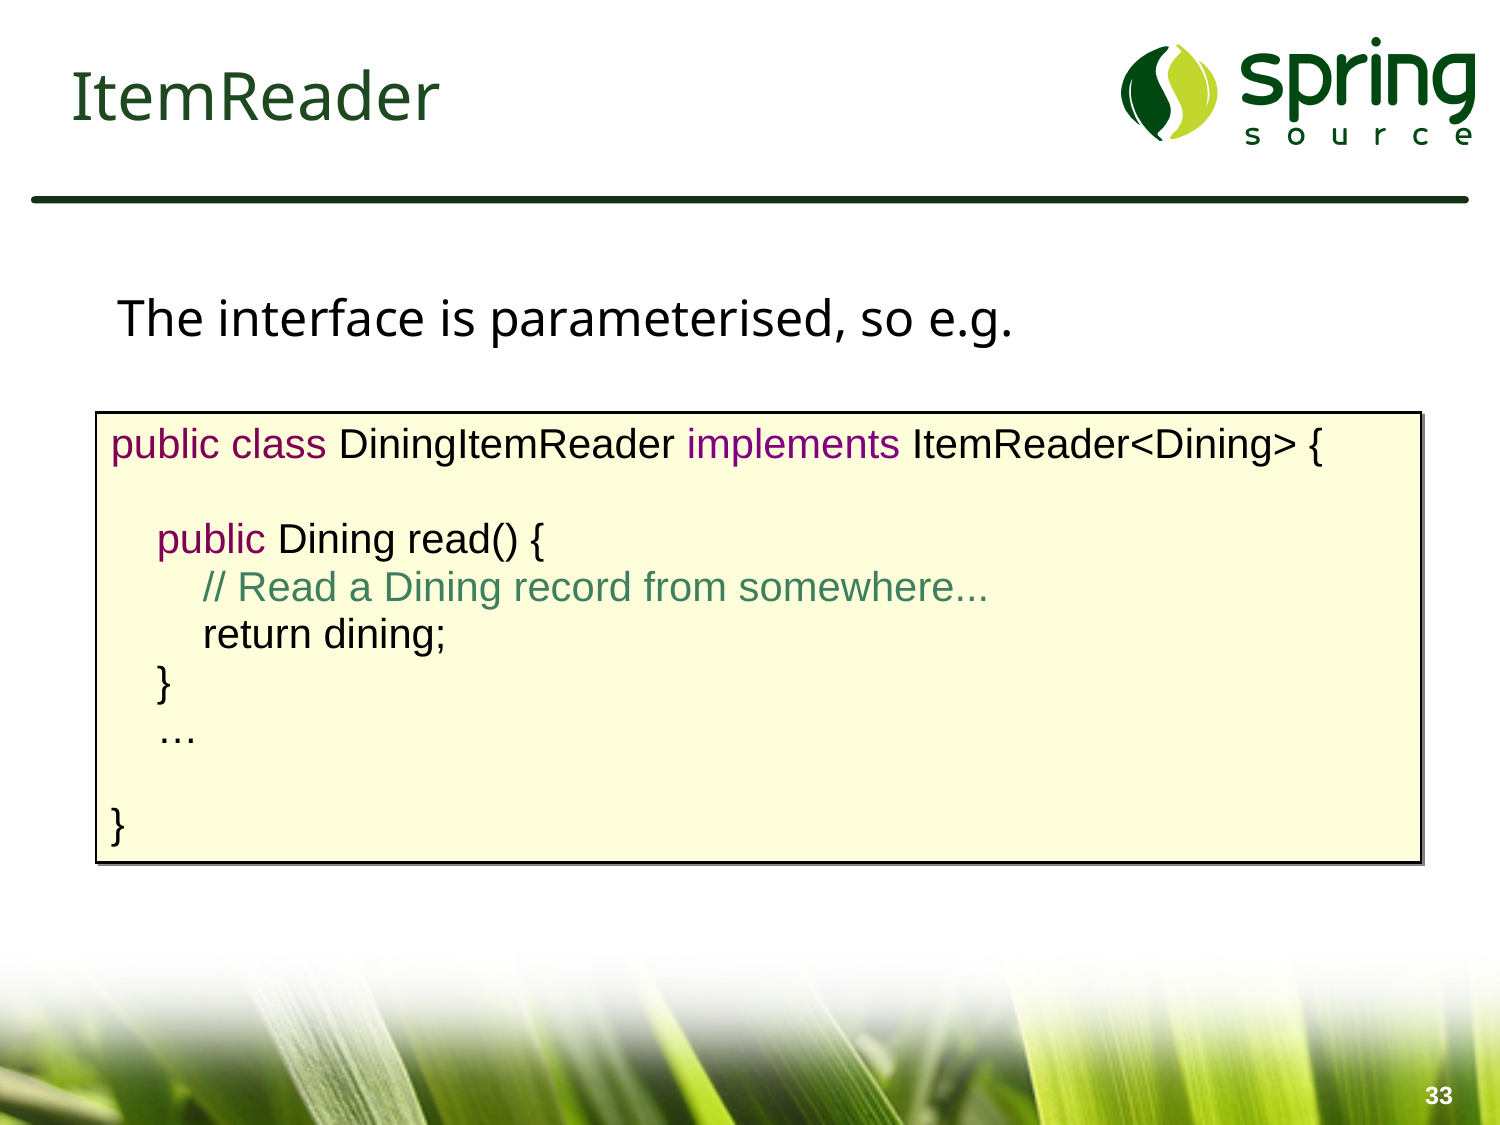

# ItemReader
The interface is parameterised, so e.g.
public class DiningItemReader implements ItemReader<Dining> {
 public Dining read() {
 // Read a Dining record from somewhere...
 return dining;
 }
 …
}